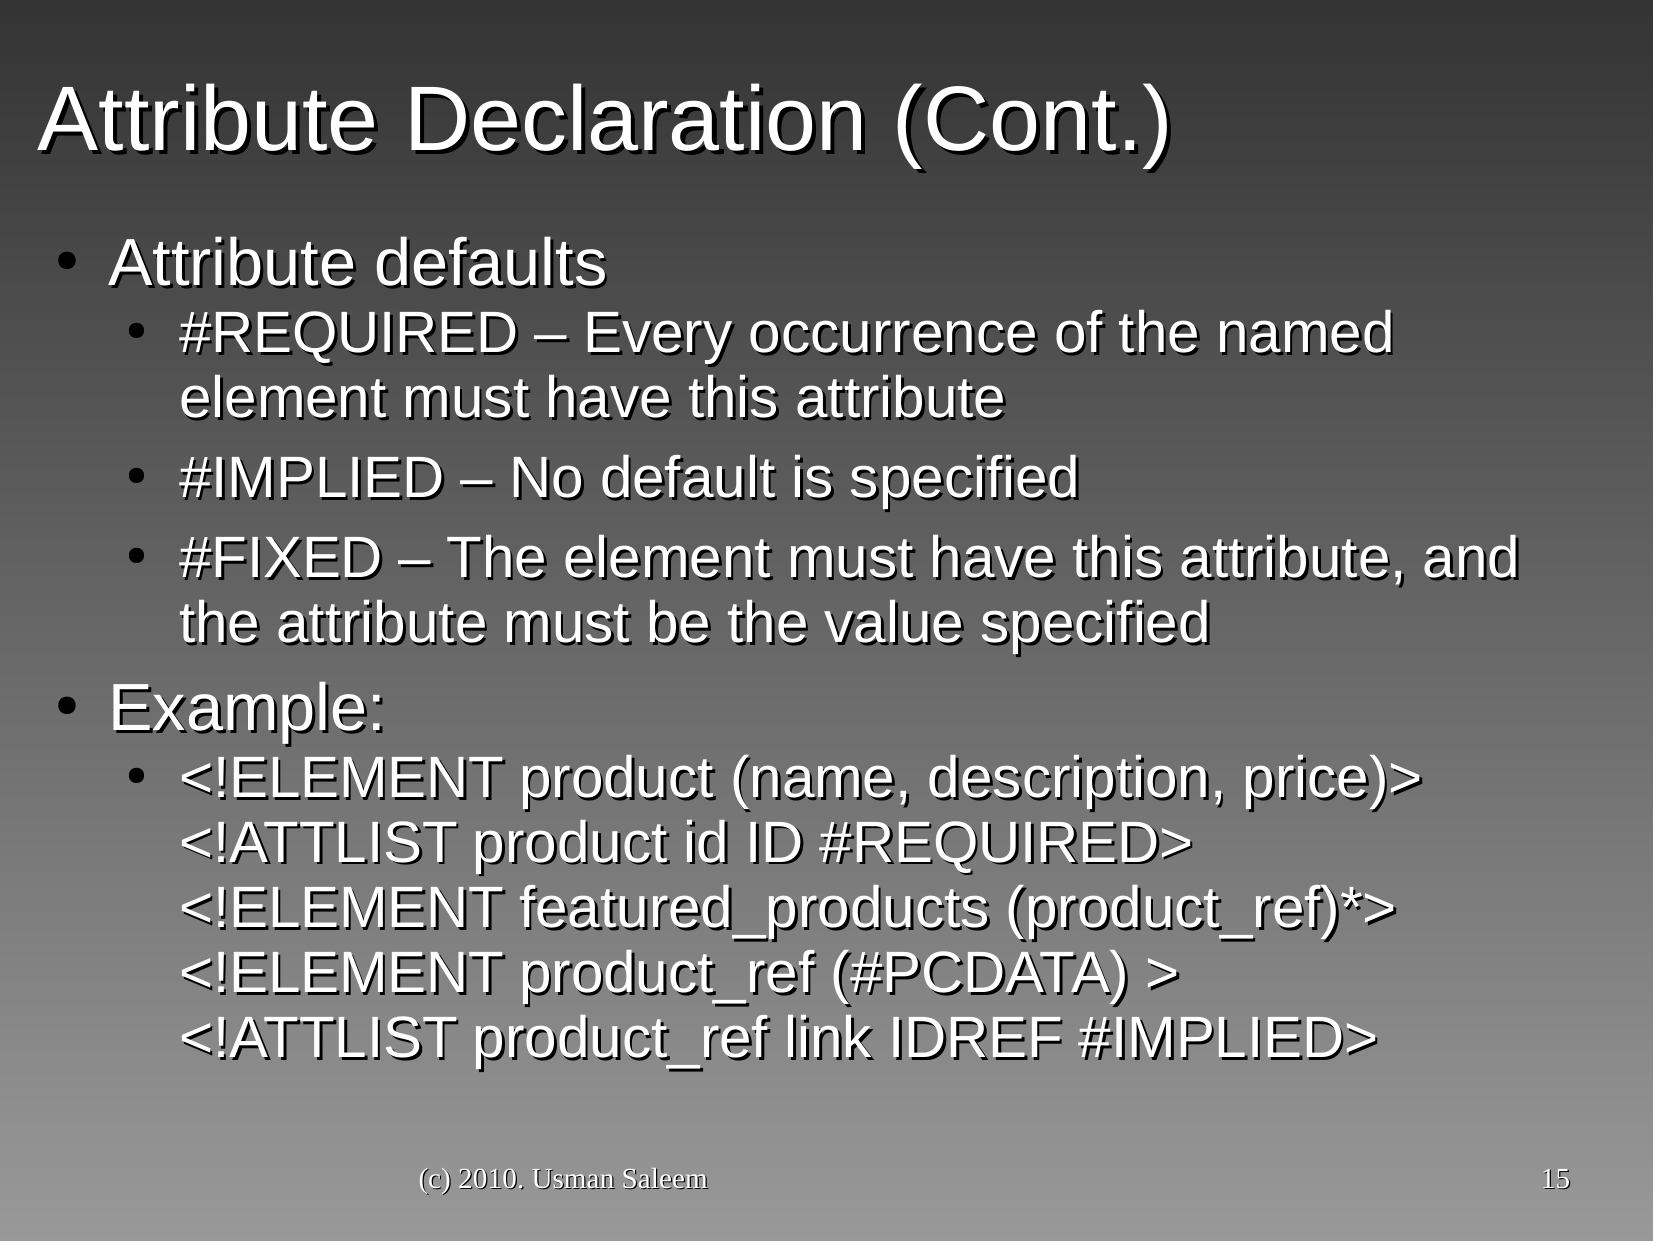

# Attribute Declaration (Cont.)
Attribute defaults
#REQUIRED – Every occurrence of the named element must have this attribute
#IMPLIED – No default is specified
#FIXED – The element must have this attribute, and the attribute must be the value specified
Example:
<!ELEMENT product (name, description, price)>
<!ATTLIST product id ID #REQUIRED>
<!ELEMENT featured_products (product_ref)*>
<!ELEMENT product_ref (#PCDATA) >
<!ATTLIST product_ref link IDREF #IMPLIED>
(c) 2010. Usman Saleem
15